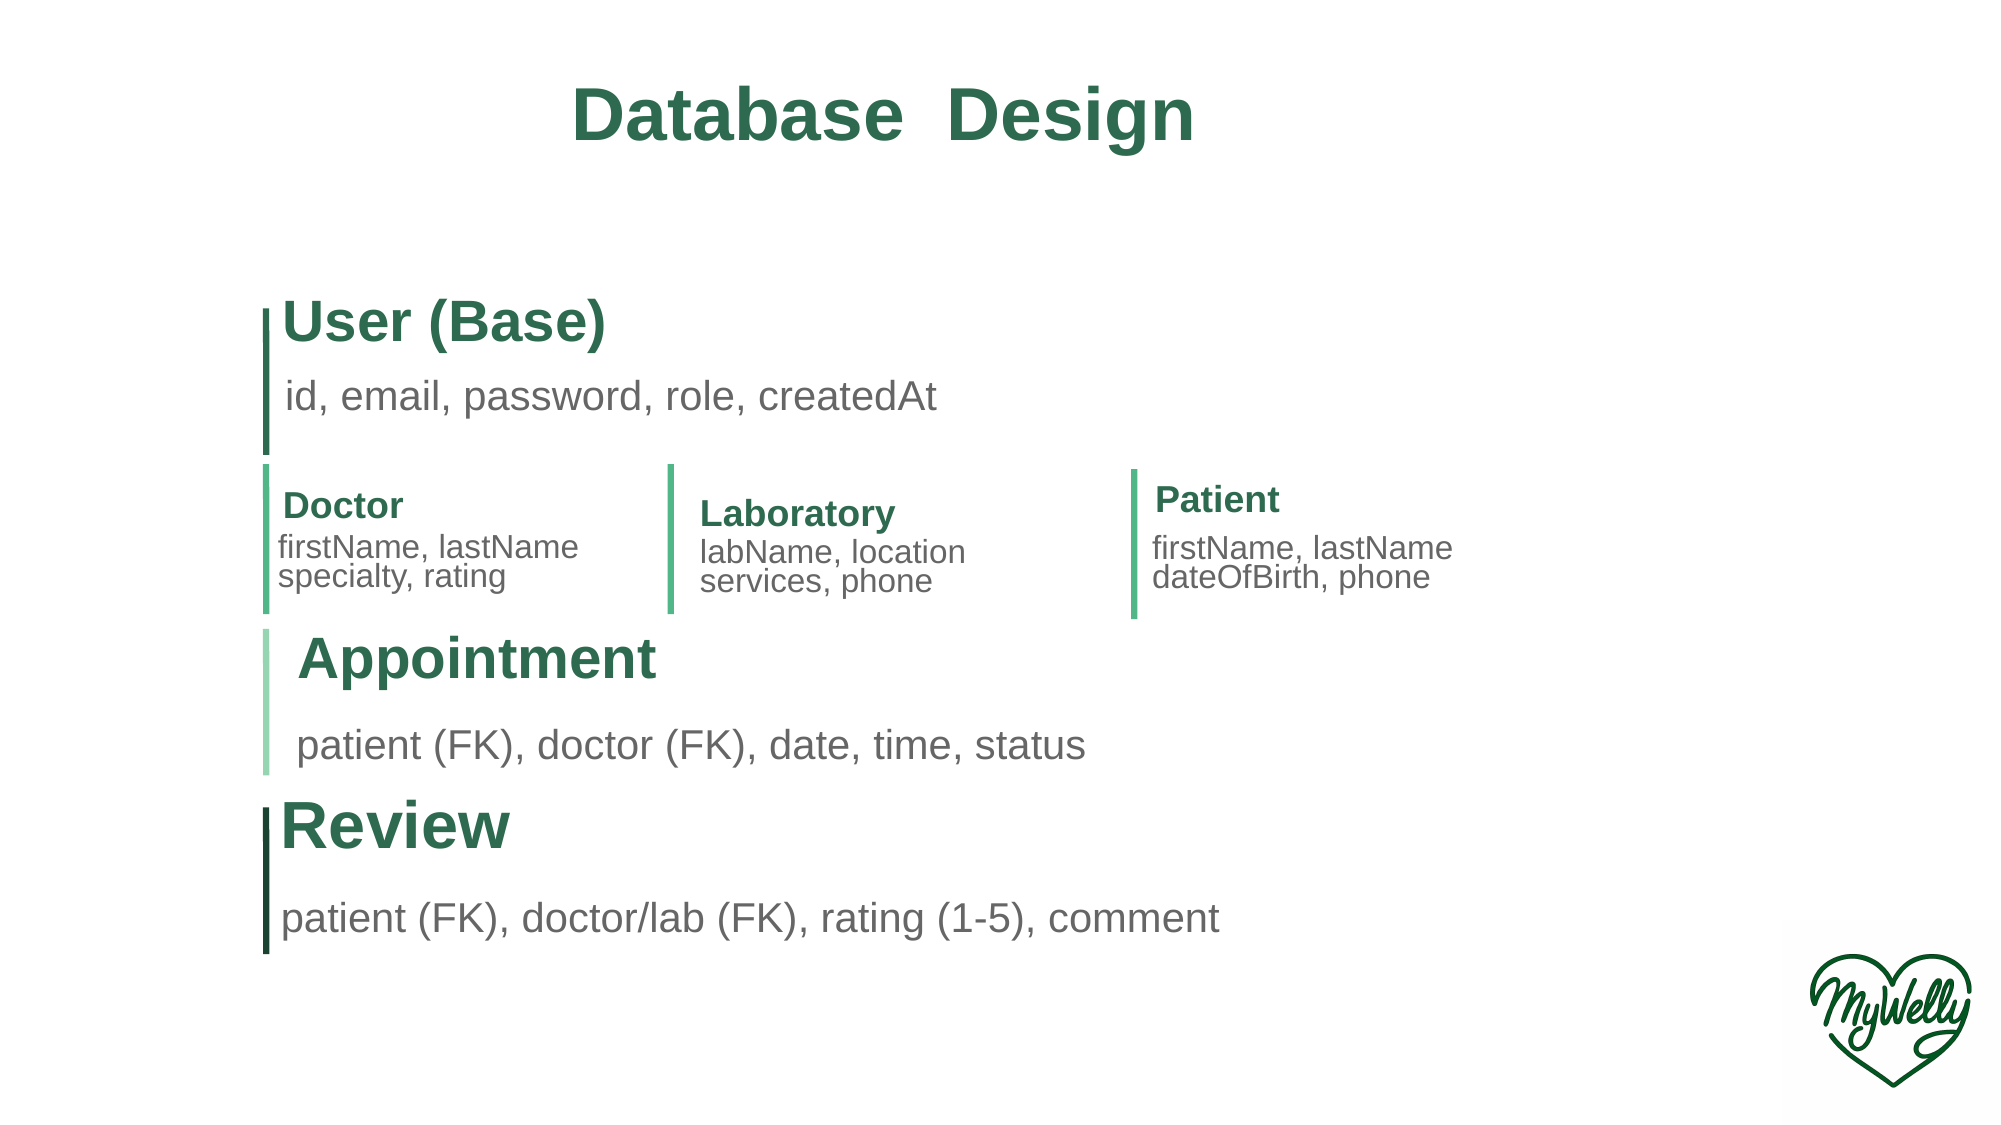

Database Design
User (Base)
id, email, password, role, createdAt
Patient
Doctor
Laboratory
firstName, lastName
specialty, rating
firstName, lastName
dateOfBirth, phone
labName, location
services, phone
Appointment
patient (FK), doctor (FK), date, time, status
Review
patient (FK), doctor/lab (FK), rating (1-5), comment